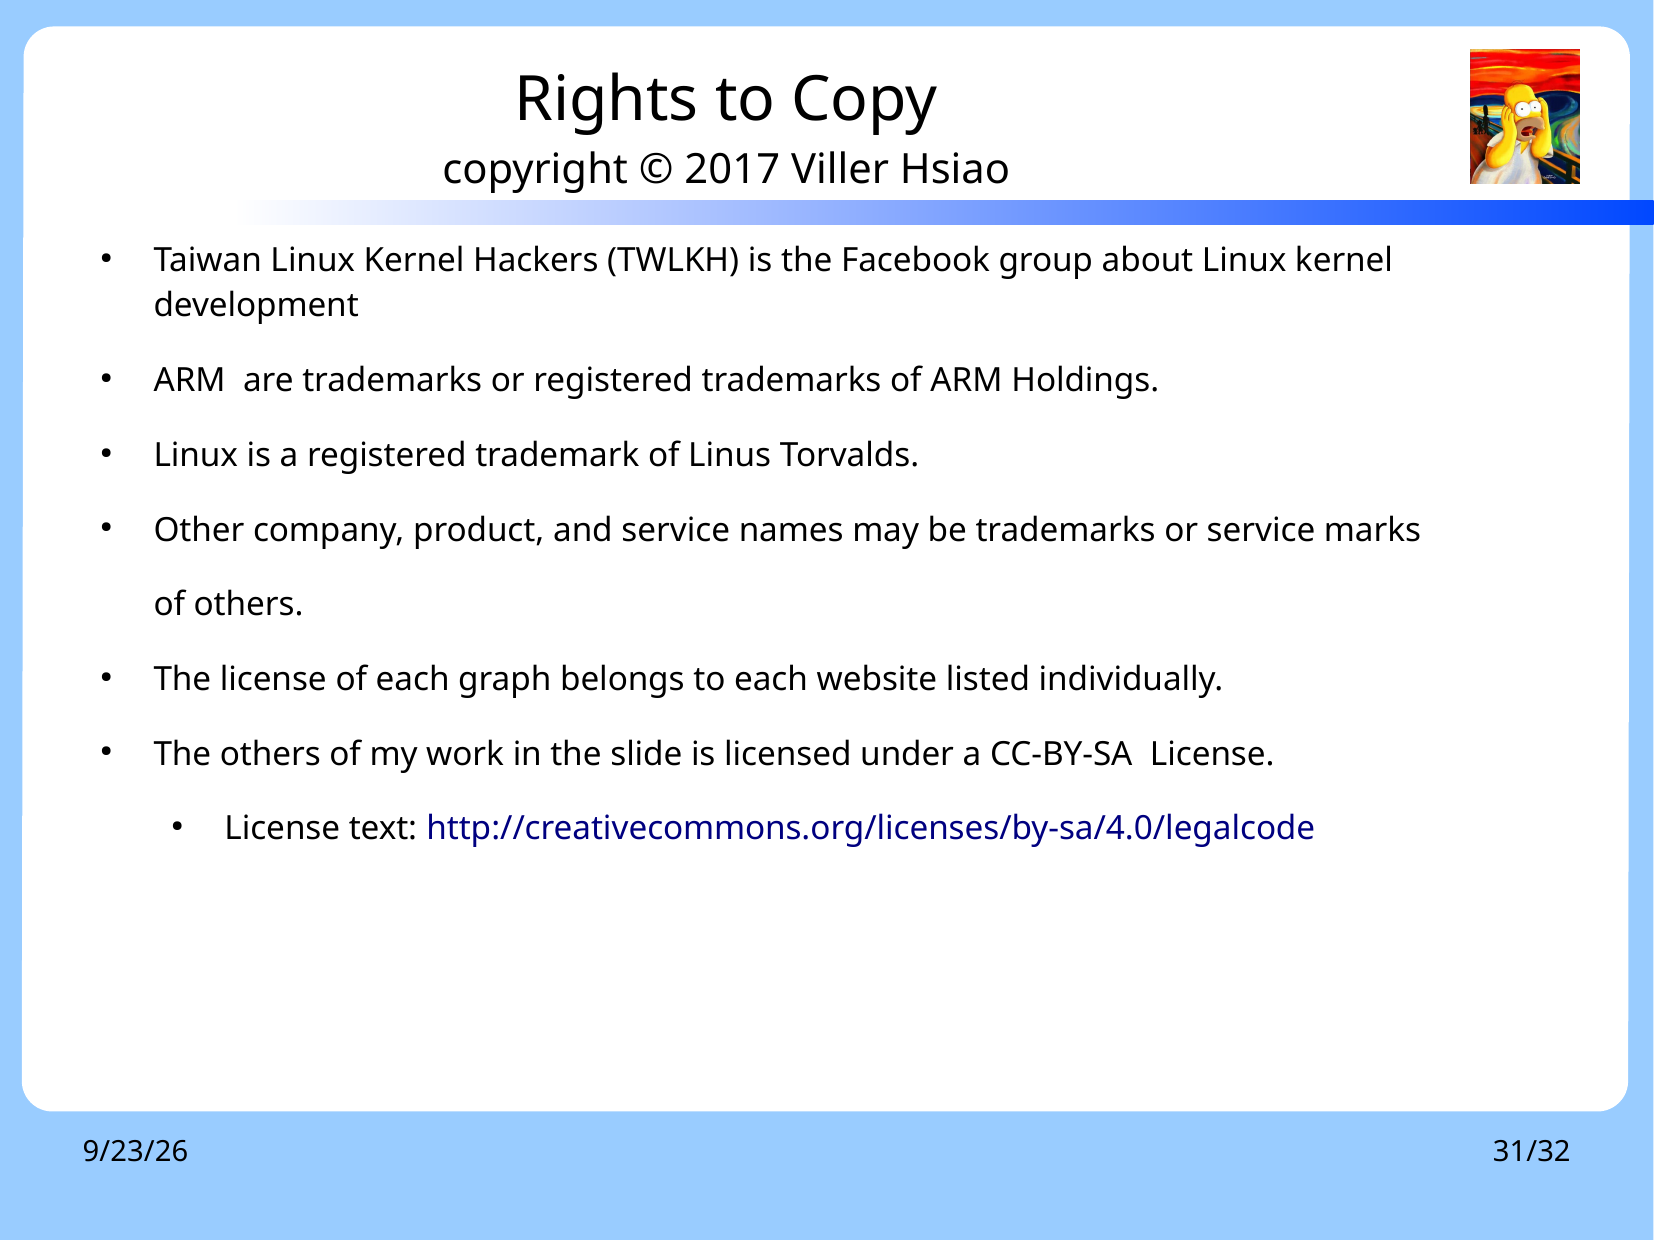

Rights to Copy
copyright © 2017 Viller Hsiao
# Taiwan Linux Kernel Hackers (TWLKH) is the Facebook group about Linux kernel development
ARM are trademarks or registered trademarks of ARM Holdings.
Linux is a registered trademark of Linus Torvalds.
Other company, product, and service names may be trademarks or service marks
of others.
The license of each graph belongs to each website listed individually.
The others of my work in the slide is licensed under a CC-BY-SA License.
License text: http://creativecommons.org/licenses/by-sa/4.0/legalcode
31